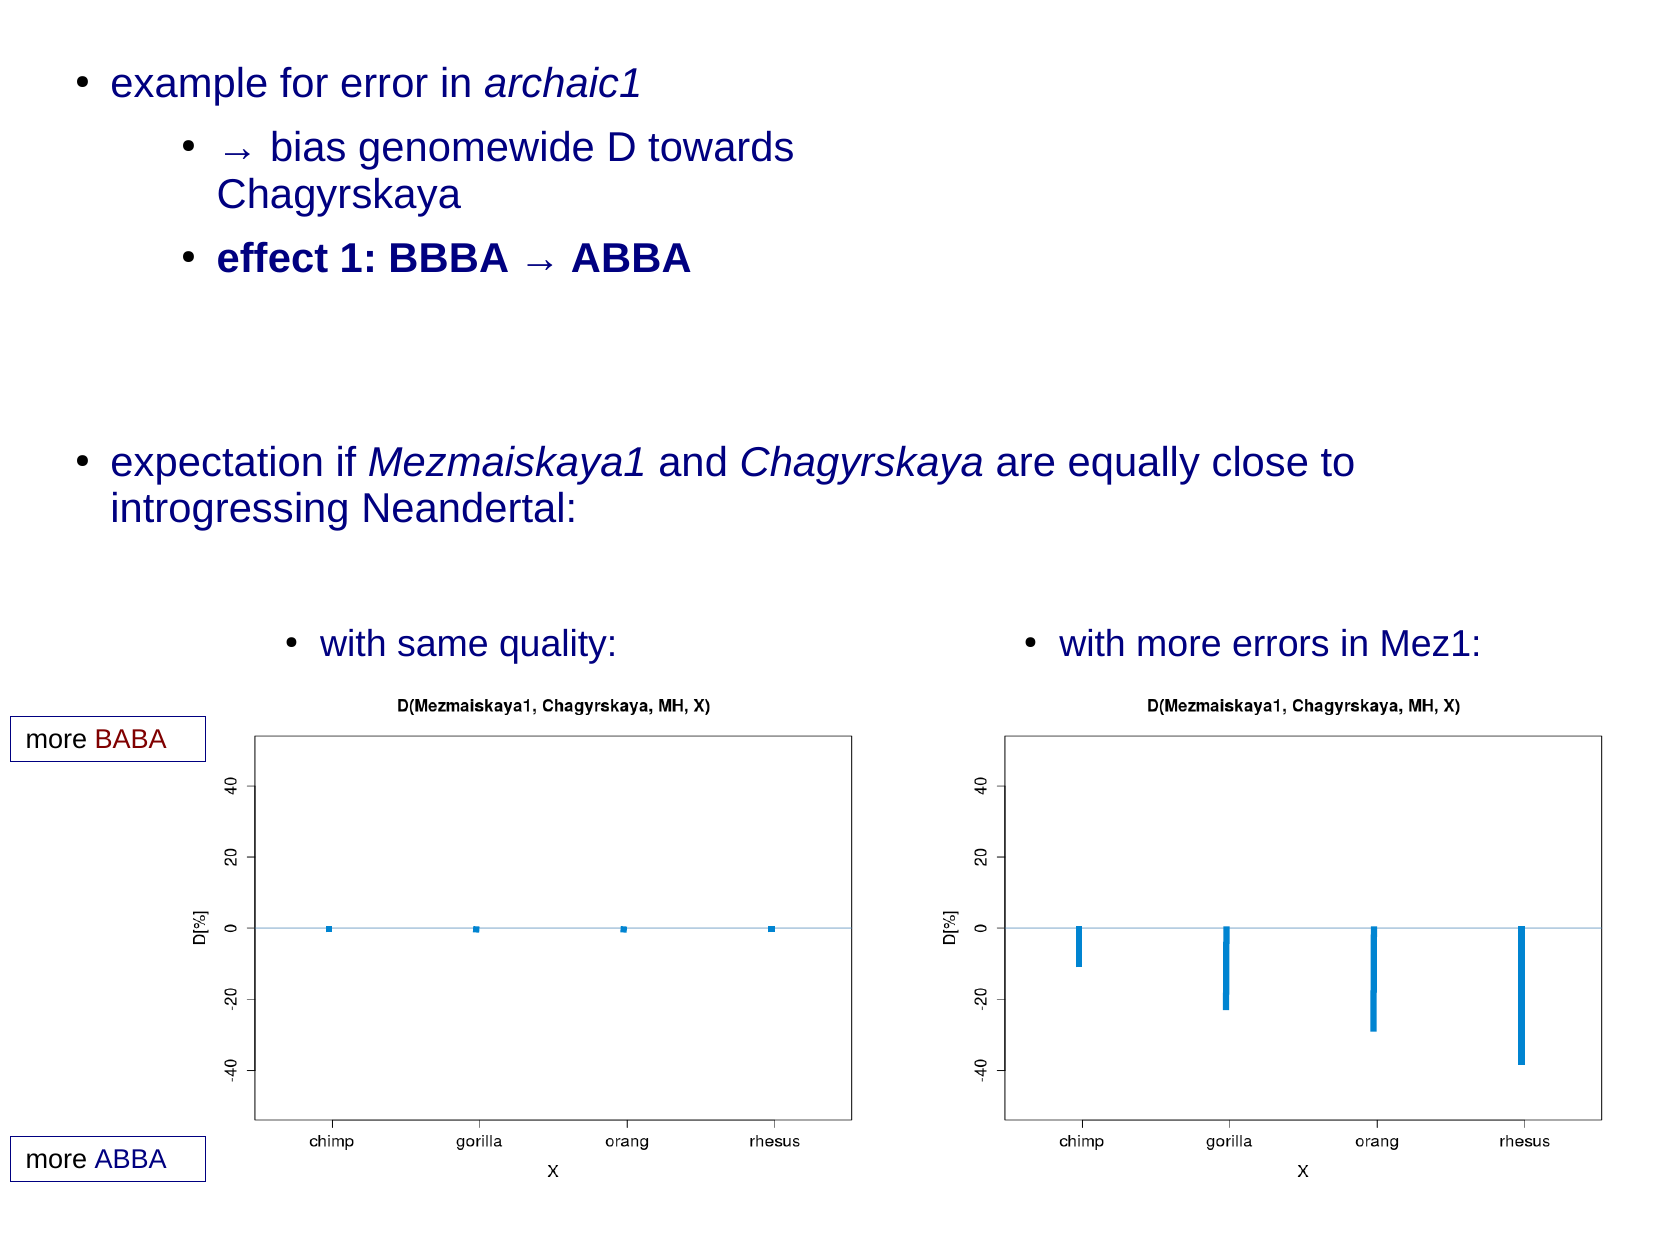

# example for error in archaic1
→ bias genomewide D towards
Chagyrskaya
effect 1: BBBA → ABBA
expectation if Mezmaiskaya1 and Chagyrskaya are equally close to introgressing Neandertal:
with same quality:
with more errors in Mez1:
more BABA
more ABBA